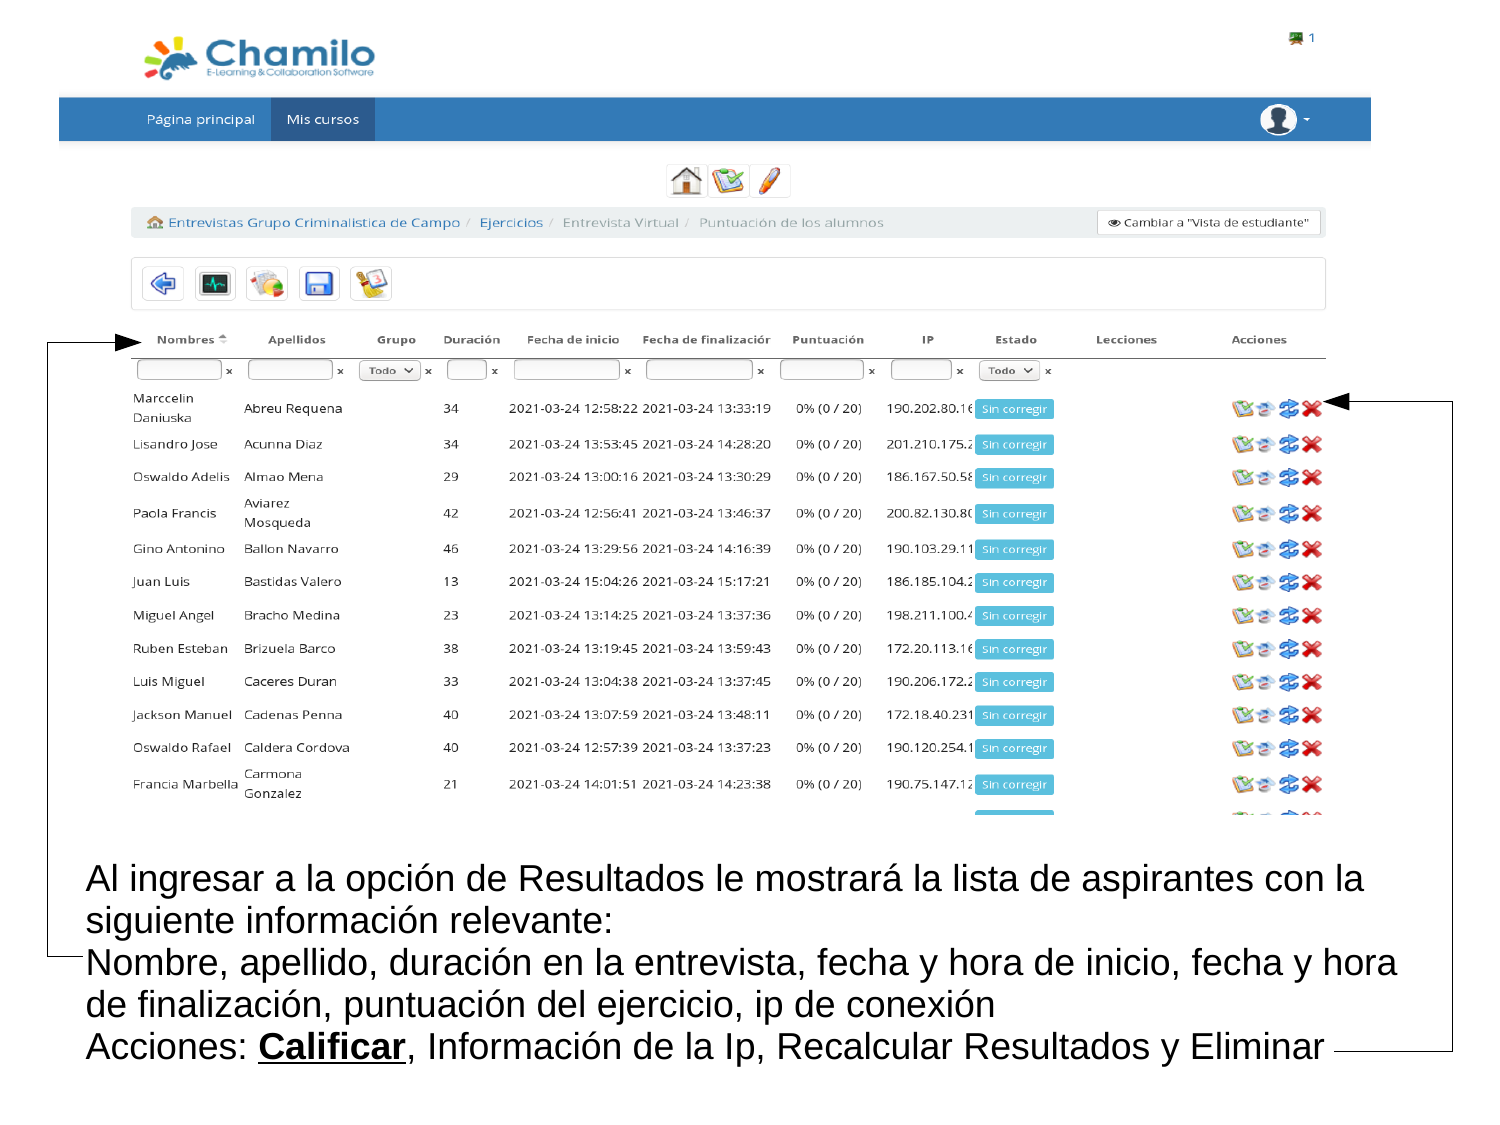

Al ingresar a la opción de Resultados le mostrará la lista de aspirantes con la siguiente información relevante:
Nombre, apellido, duración en la entrevista, fecha y hora de inicio, fecha y hora de finalización, puntuación del ejercicio, ip de conexión
Acciones: Calificar, Información de la Ip, Recalcular Resultados y Eliminar